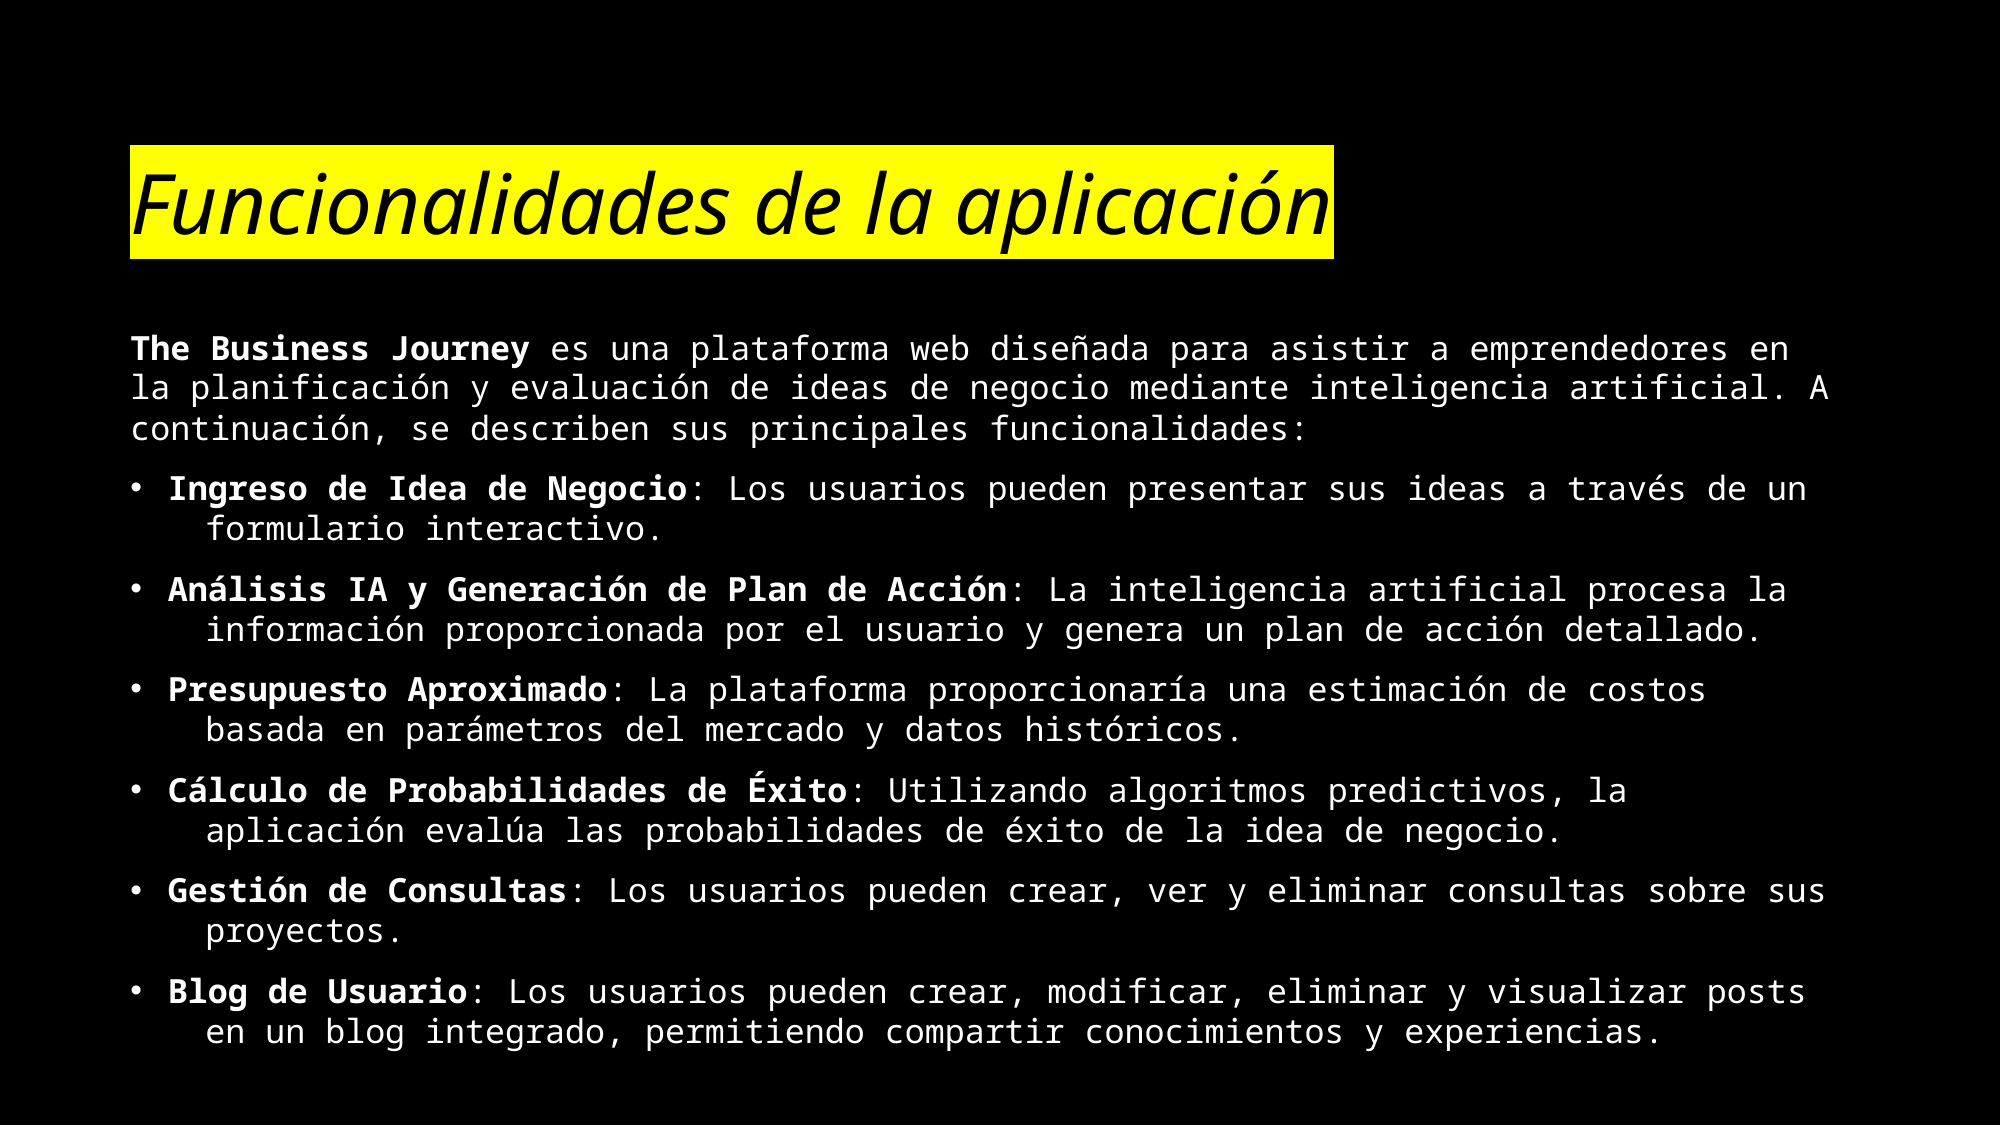

# Funcionalidades de la aplicación
The Business Journey es una plataforma web diseñada para asistir a emprendedores en la planificación y evaluación de ideas de negocio mediante inteligencia artificial. A continuación, se describen sus principales funcionalidades:
Ingreso de Idea de Negocio: Los usuarios pueden presentar sus ideas a través de un formulario interactivo.
Análisis IA y Generación de Plan de Acción: La inteligencia artificial procesa la información proporcionada por el usuario y genera un plan de acción detallado.
Presupuesto Aproximado: La plataforma proporcionaría una estimación de costos basada en parámetros del mercado y datos históricos.
Cálculo de Probabilidades de Éxito: Utilizando algoritmos predictivos, la aplicación evalúa las probabilidades de éxito de la idea de negocio.
Gestión de Consultas: Los usuarios pueden crear, ver y eliminar consultas sobre sus proyectos.
Blog de Usuario: Los usuarios pueden crear, modificar, eliminar y visualizar posts en un blog integrado, permitiendo compartir conocimientos y experiencias.